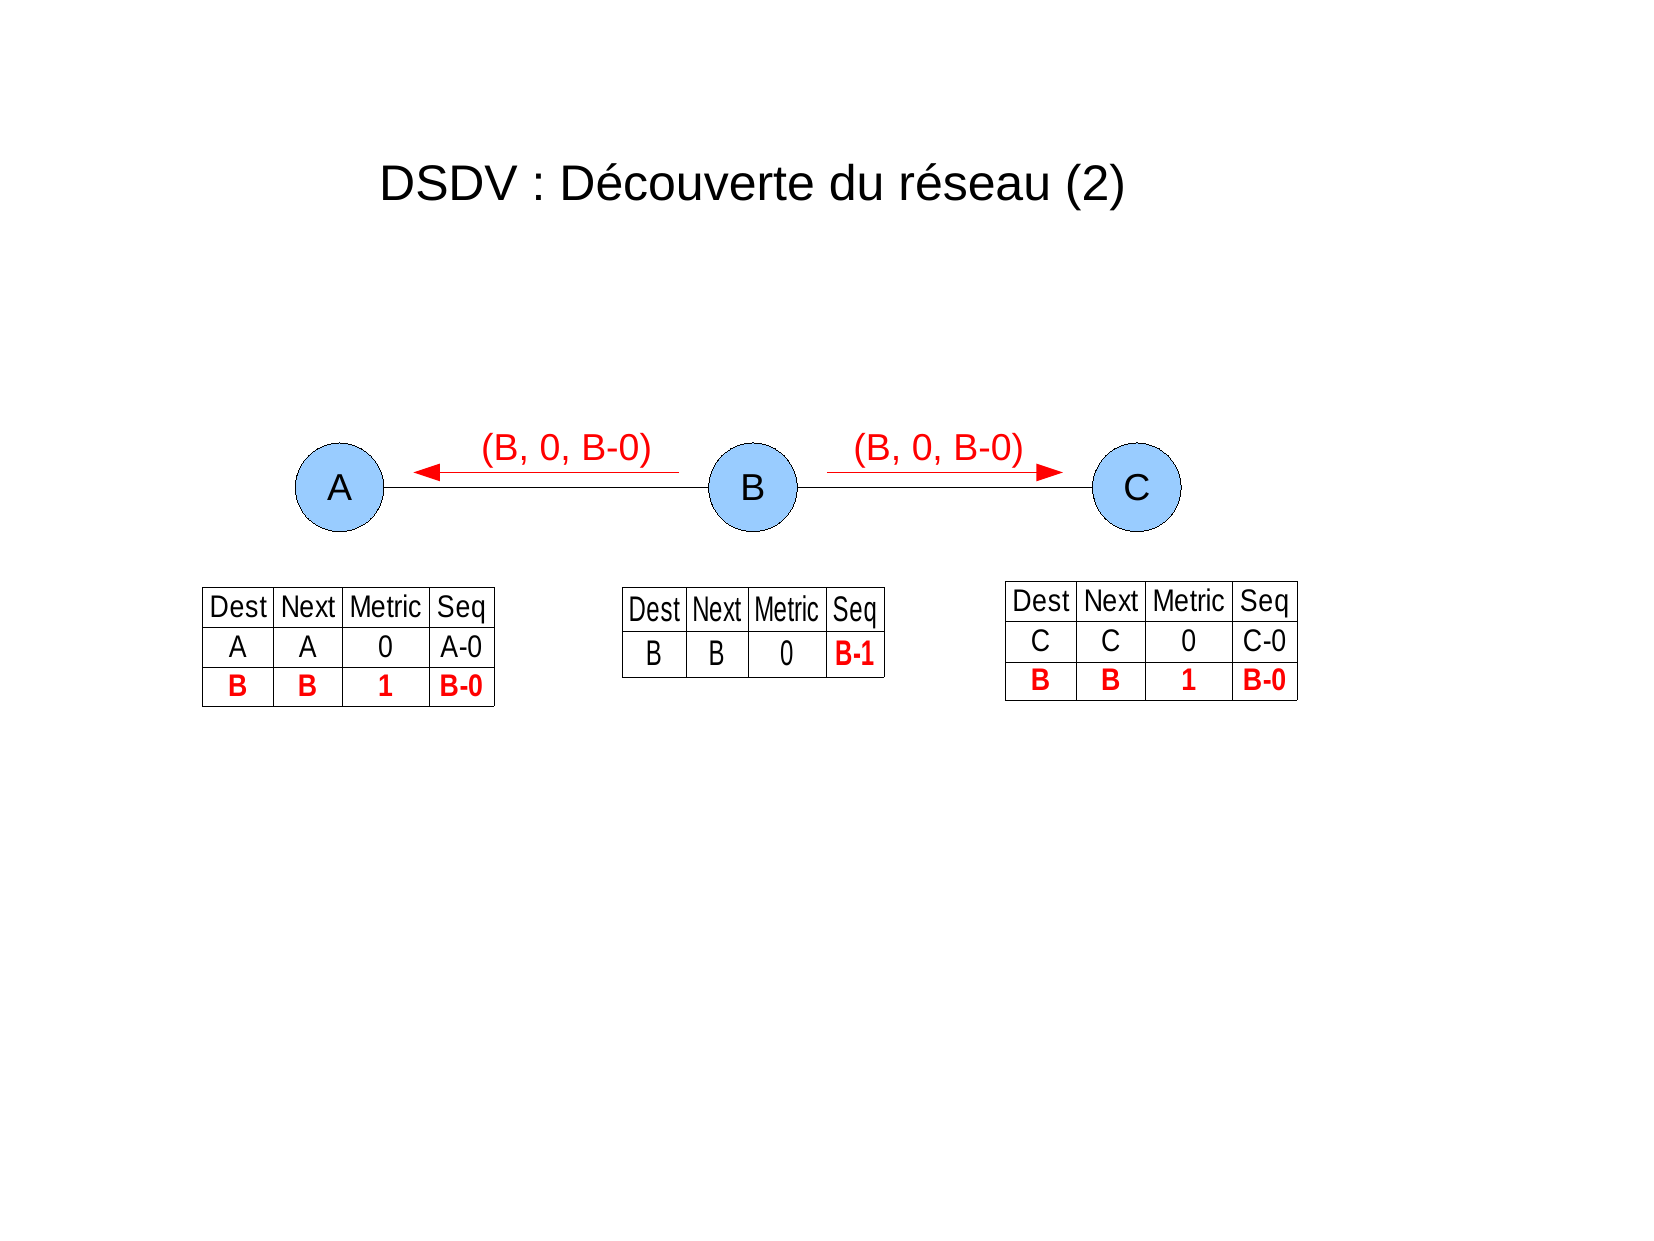

DSDV : Découverte du réseau (2)
(B, 0, B-0)
(B, 0, B-0)
A
B
C